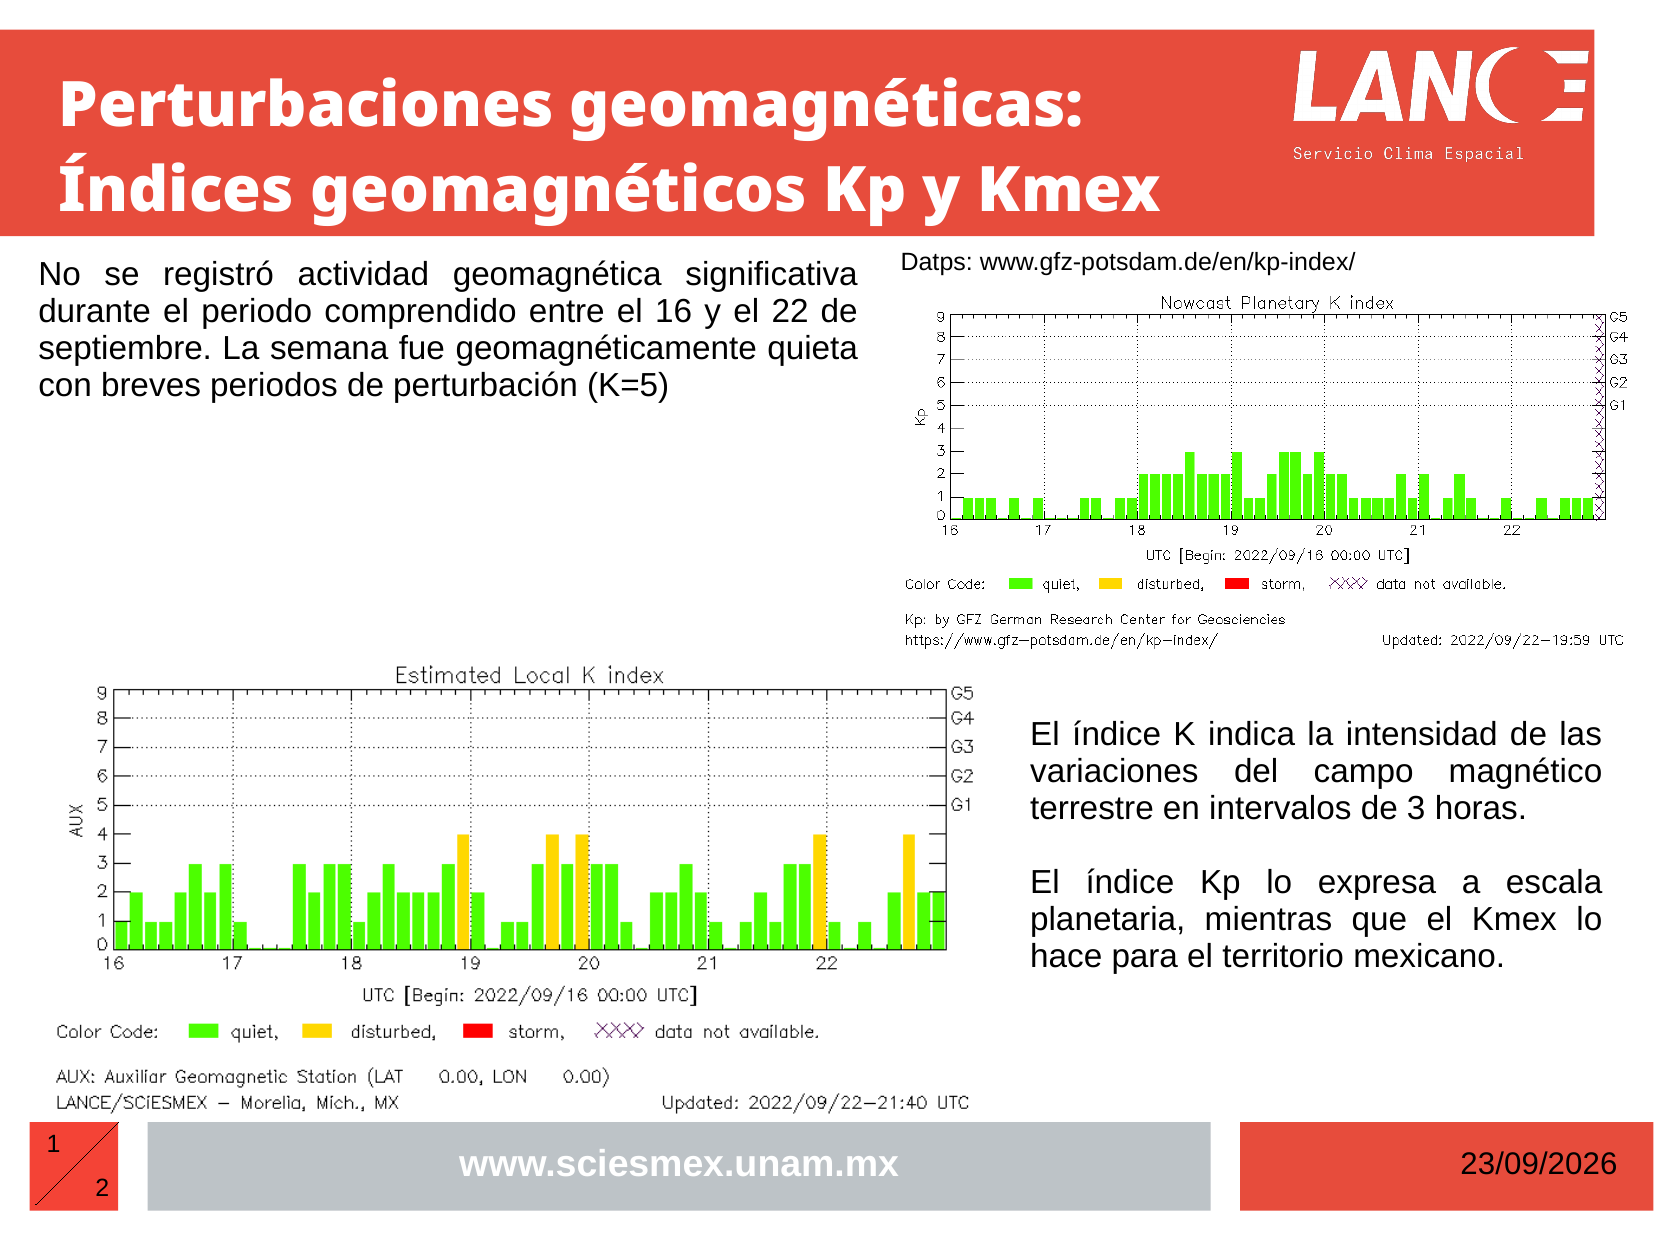

# Perturbaciones geomagnéticas: Índices geomagnéticos Kp y Kmex
Datps: www.gfz-potsdam.de/en/kp-index/
No se registró actividad geomagnética significativa durante el periodo comprendido entre el 16 y el 22 de septiembre. La semana fue geomagnéticamente quieta con breves periodos de perturbación (K=5)
El índice K indica la intensidad de las variaciones del campo magnético terrestre en intervalos de 3 horas.
El índice Kp lo expresa a escala planetaria, mientras que el Kmex lo hace para el territorio mexicano.
www.sciesmex.unam.mx
2